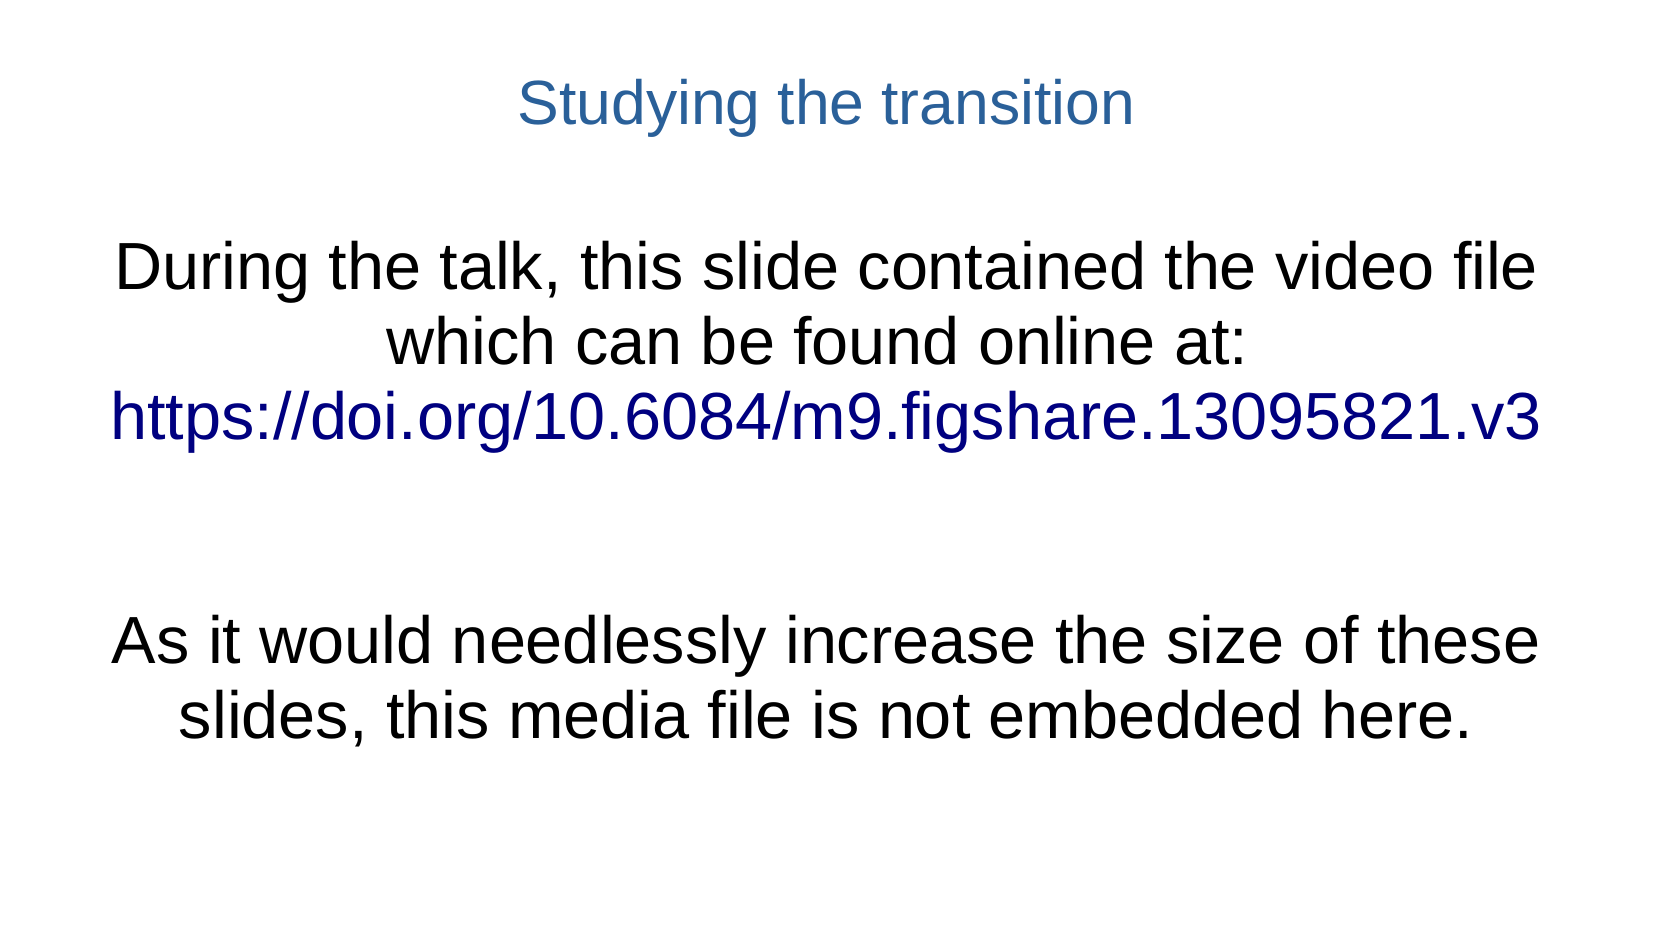

# Studying the transition
During the talk, this slide contained the video file which can be found online at:
https://doi.org/10.6084/m9.figshare.13095821.v3
As it would needlessly increase the size of these slides, this media file is not embedded here.